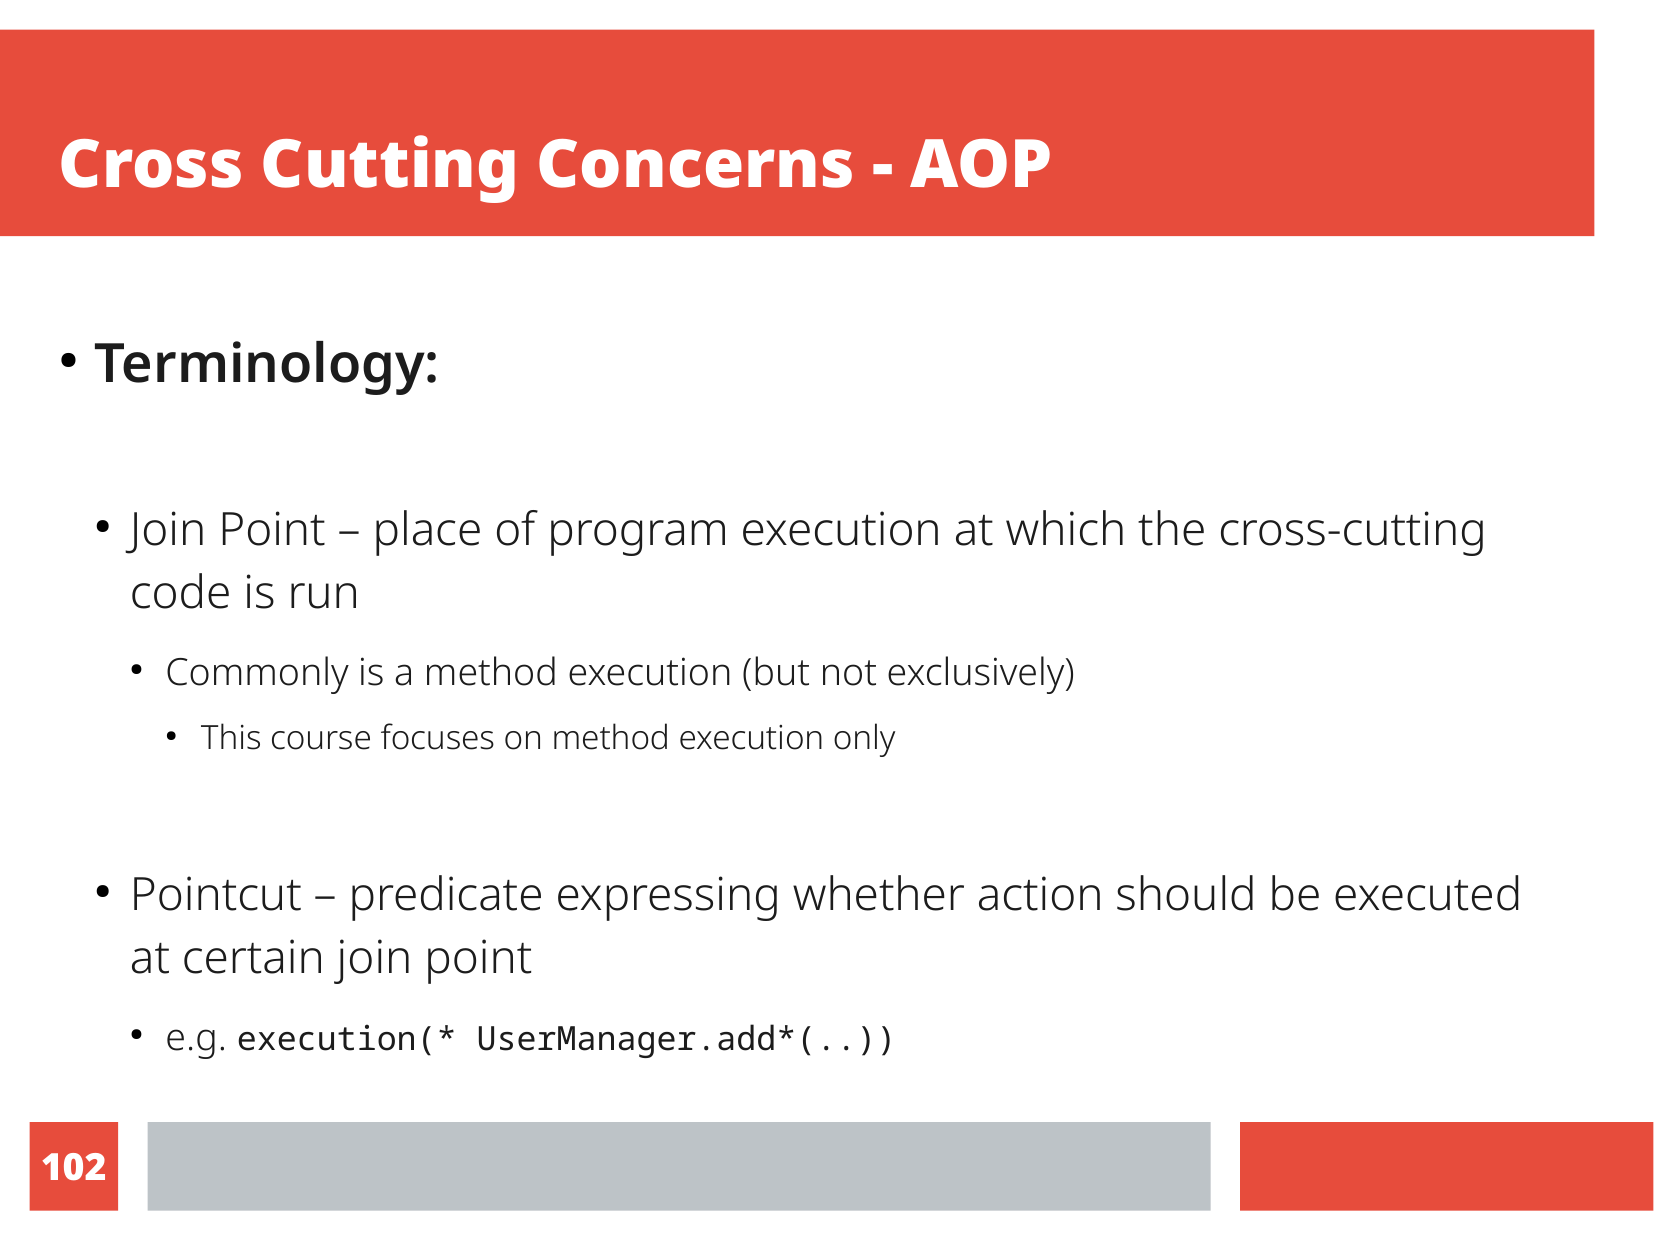

# Cross Cutting Concerns - AOP
Terminology:
Join Point – place of program execution at which the cross-cutting code is run
Commonly is a method execution (but not exclusively)
This course focuses on method execution only
Pointcut – predicate expressing whether action should be executed at certain join point
e.g. execution(* UserManager.add*(..))
102